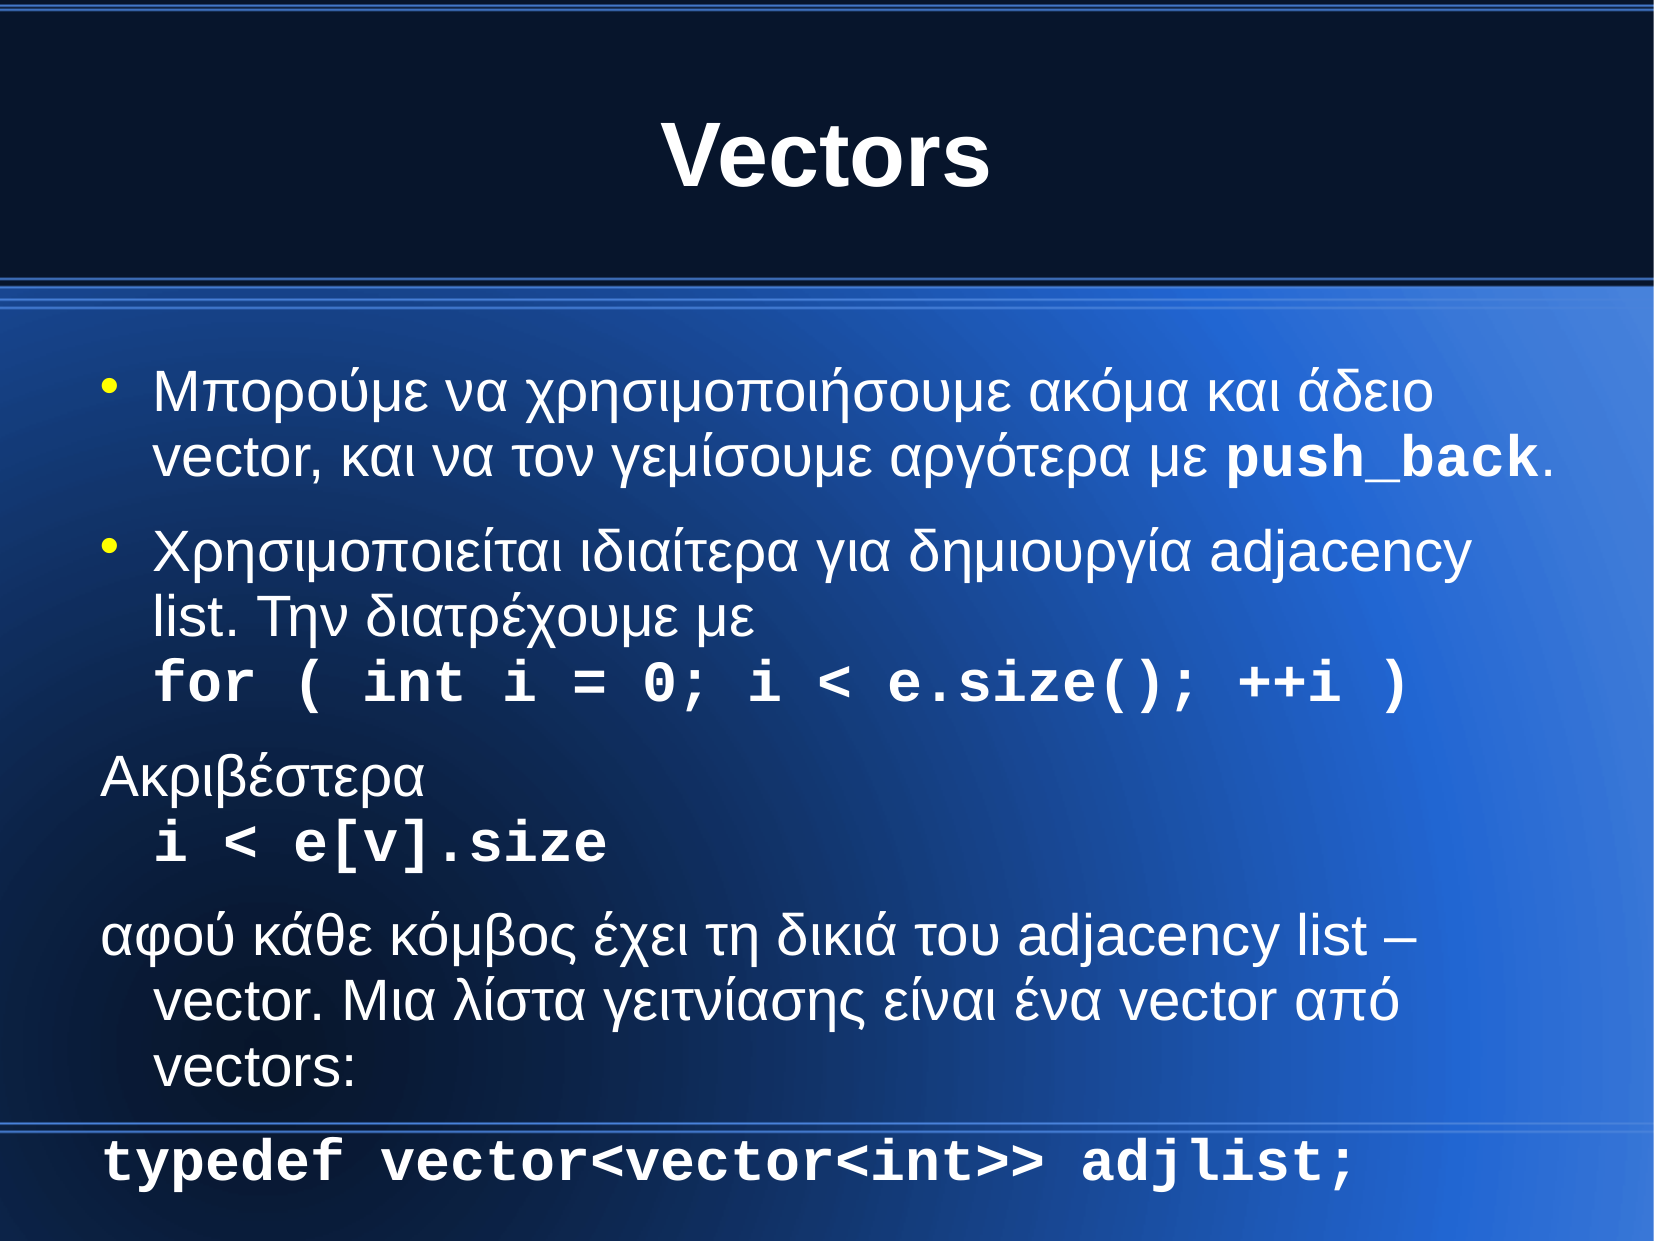

# Vectors
Μπορούμε να χρησιμοποιήσουμε ακόμα και άδειο vector, και να τον γεμίσουμε αργότερα με push_back.
Χρησιμοποιείται ιδιαίτερα για δημιουργία adjacency list. Την διατρέχουμε με
for ( int i = 0; i < e.size(); ++i )
Ακριβέστερα
i < e[v].size
αφού κάθε κόμβος έχει τη δικιά του adjacency list – vector. Μια λίστα γειτνίασης είναι ένα vector από vectors:
typedef vector<vector<int>> adjlist;